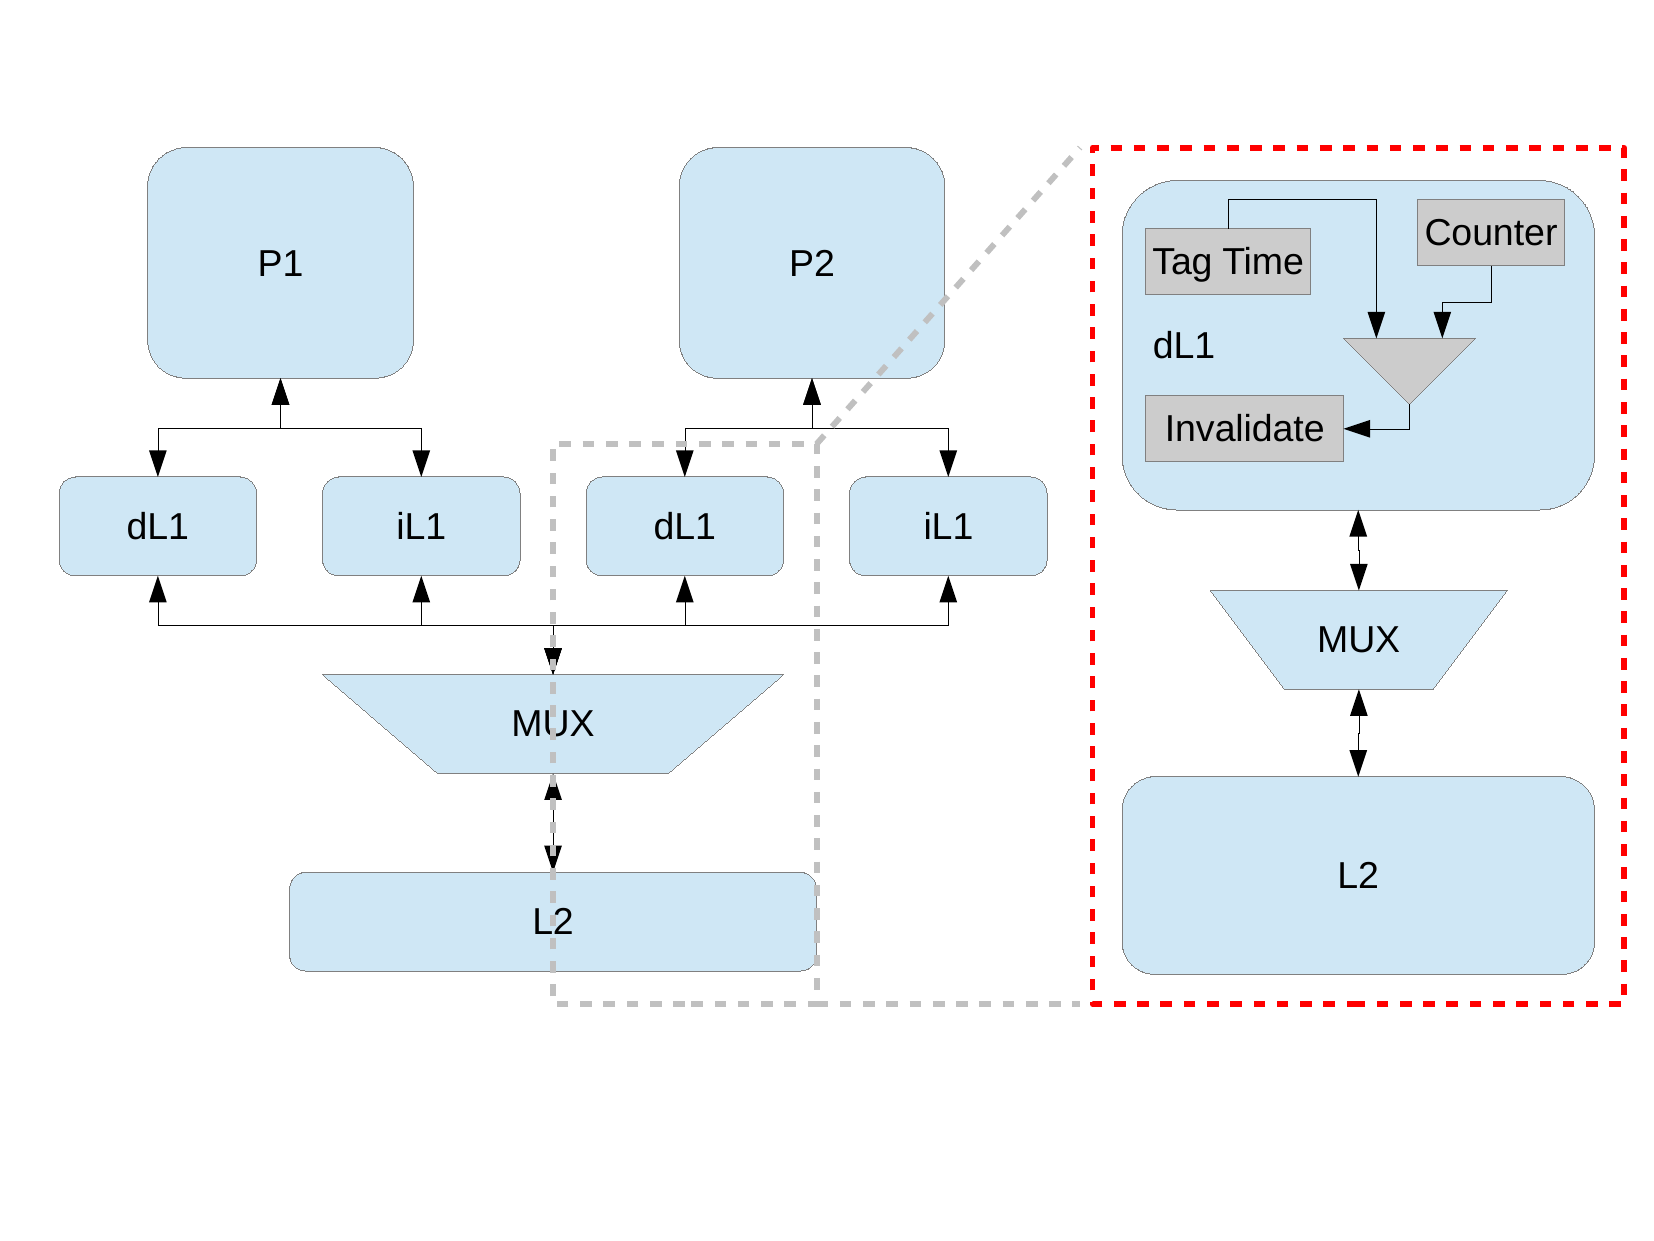

P1
P2
dL1
Counter
Tag Time
Invalidate
dL1
iL1
dL1
iL1
MUX
MUX
L2
L2